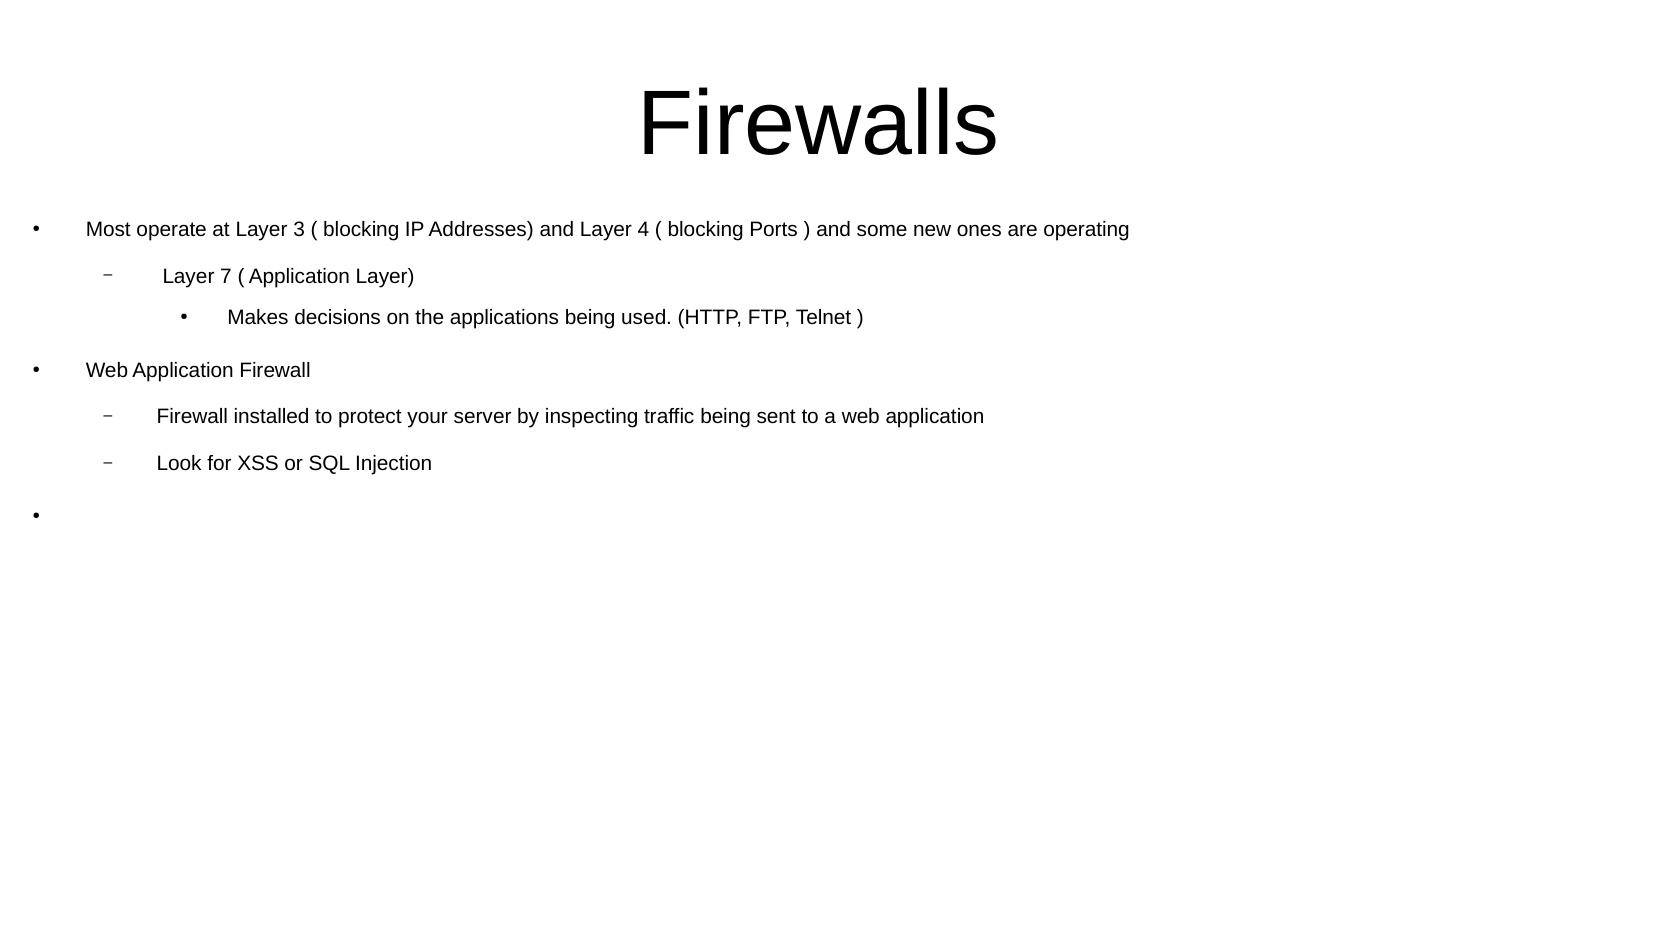

# Firewalls
Most operate at Layer 3 ( blocking IP Addresses) and Layer 4 ( blocking Ports ) and some new ones are operating
 Layer 7 ( Application Layer)
Makes decisions on the applications being used. (HTTP, FTP, Telnet )
Web Application Firewall
Firewall installed to protect your server by inspecting traffic being sent to a web application
Look for XSS or SQL Injection